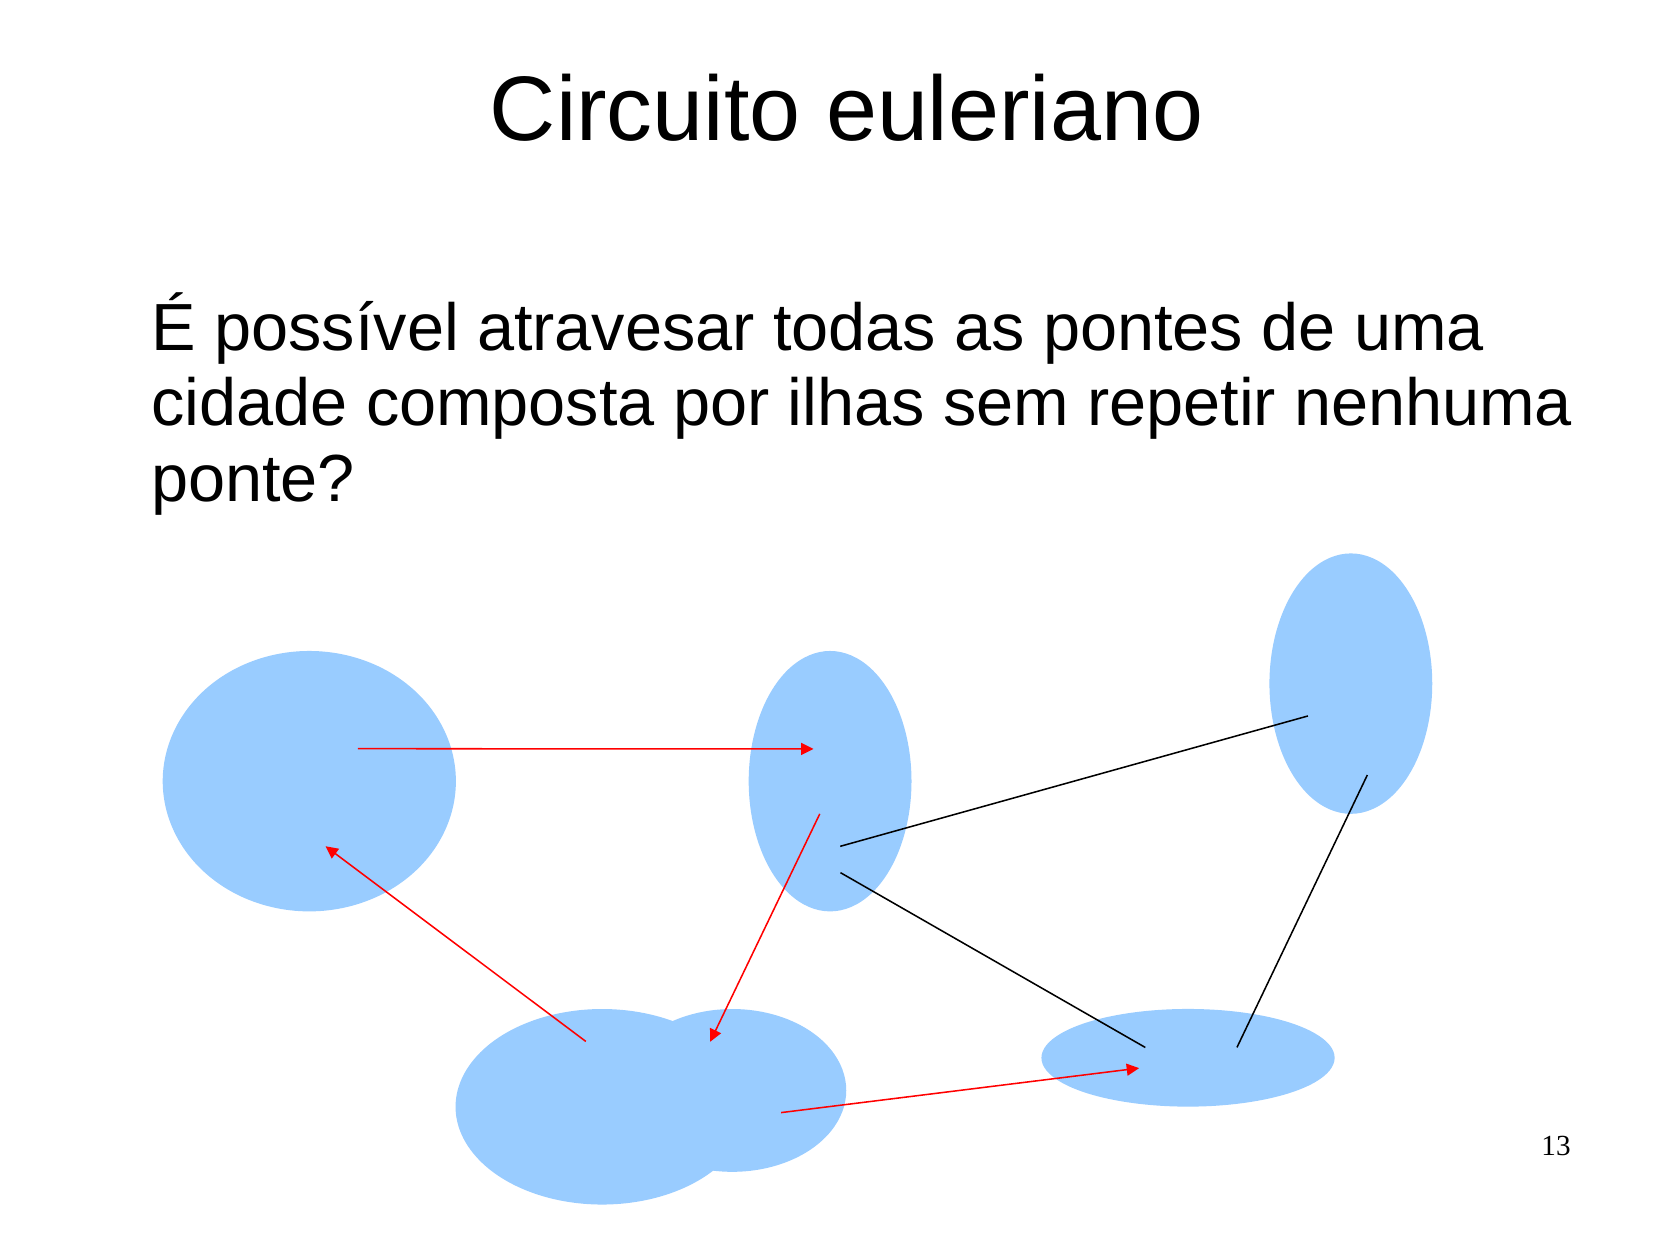

# Circuito euleriano
É possível atravesar todas as pontes de uma cidade composta por ilhas sem repetir nenhuma ponte?
13